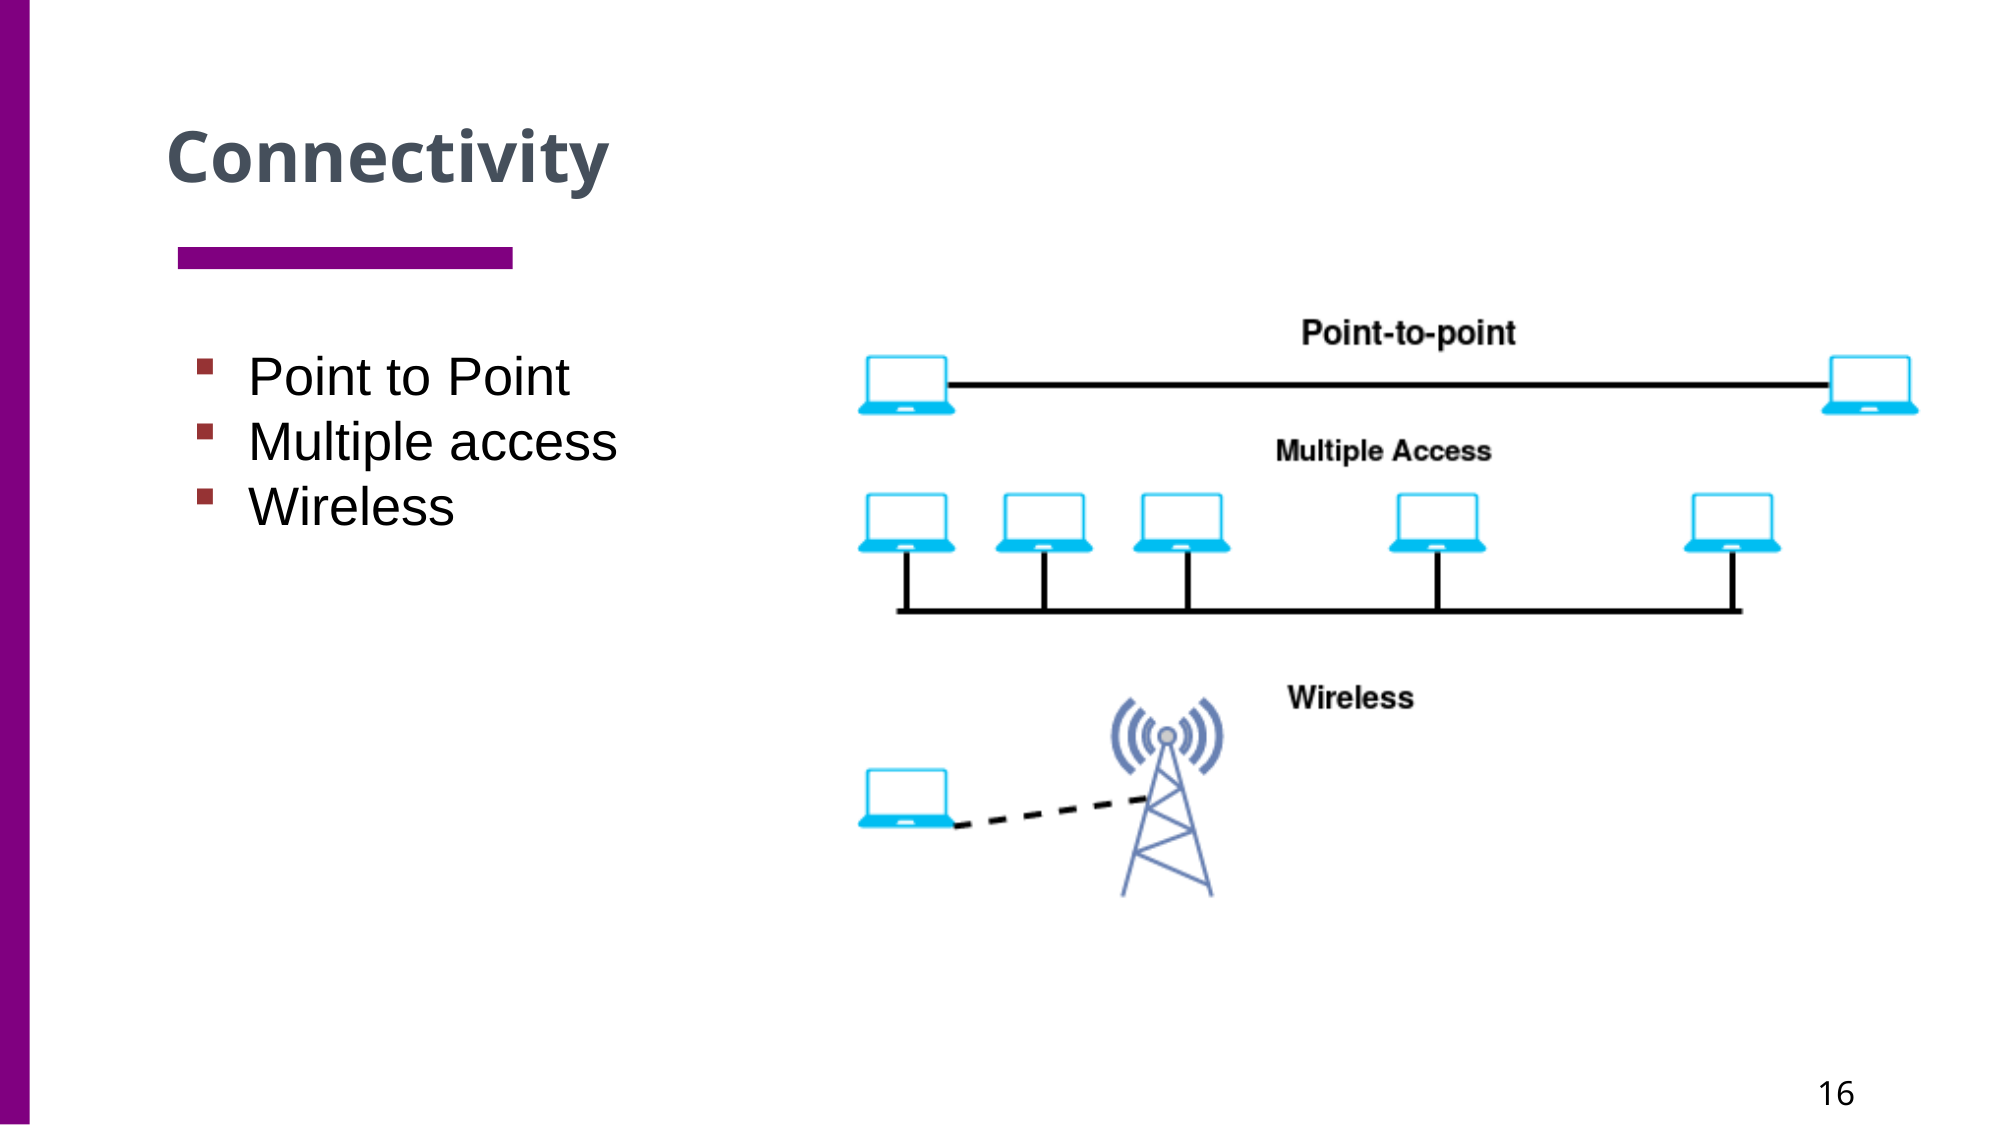

Connectivity
Point to Point
Multiple access
Wireless